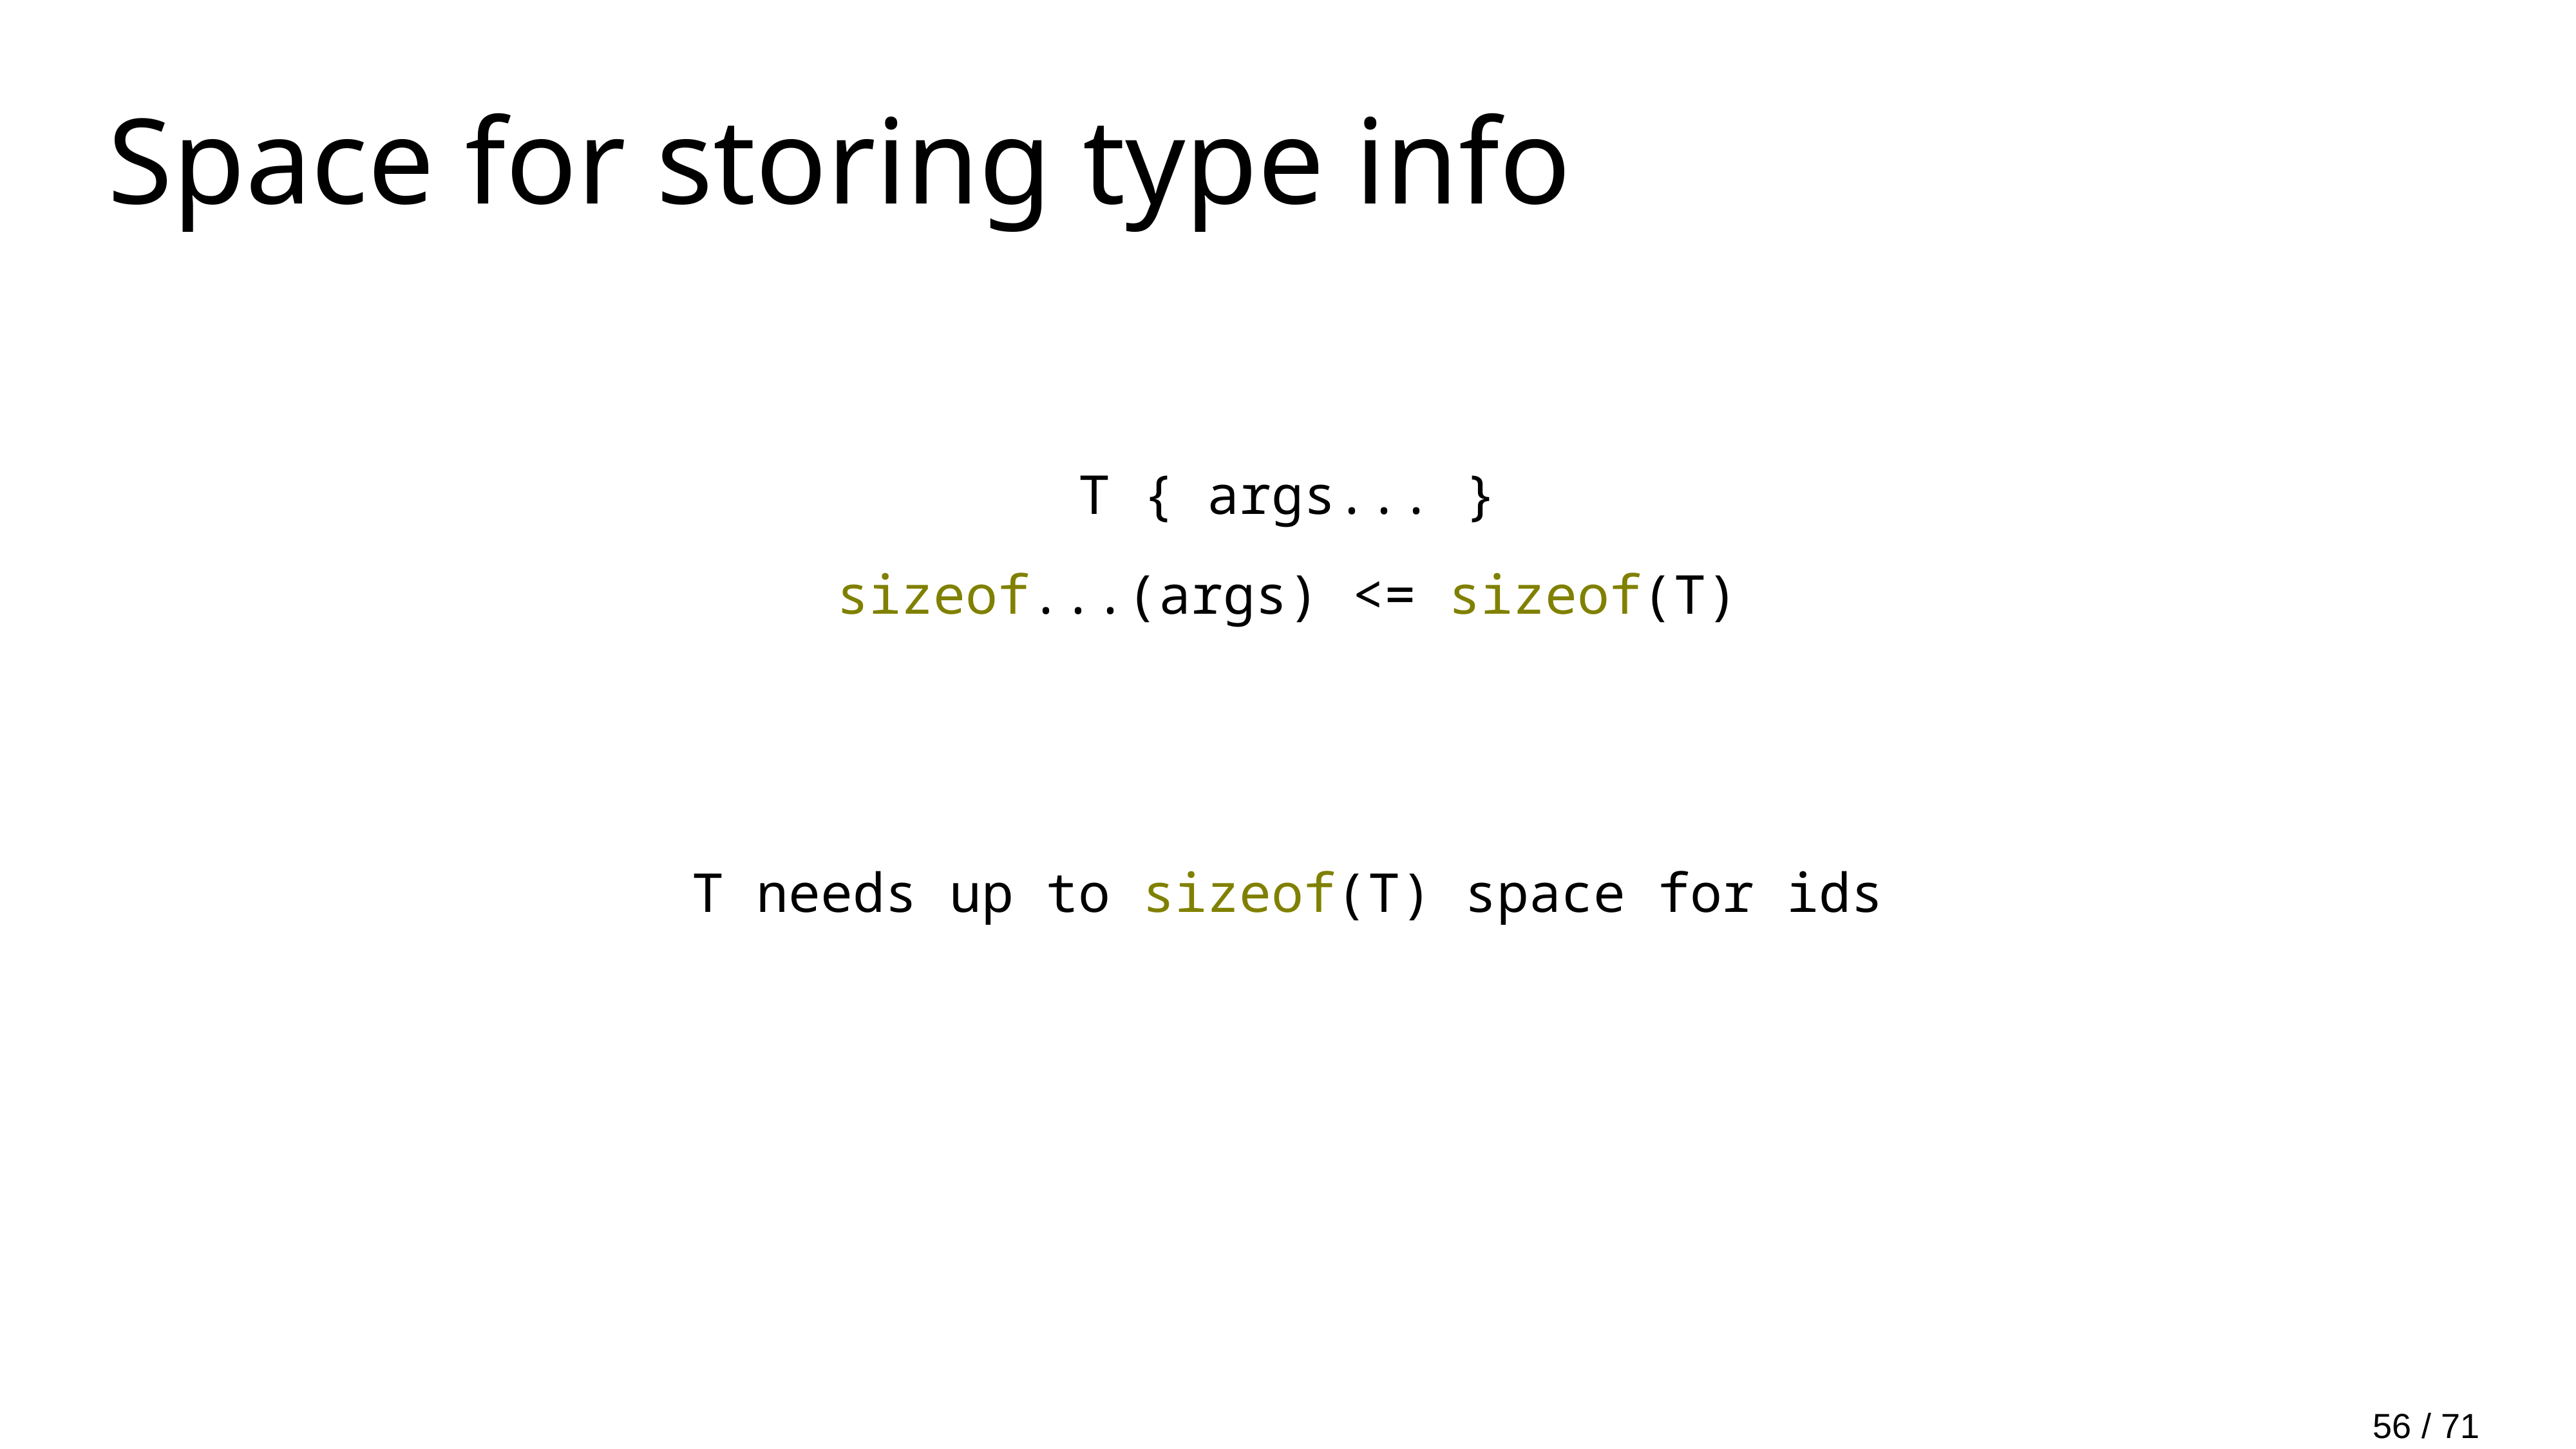

# Space for storing type info
T { args... }
sizeof...(args) <= sizeof(T)
T needs up to sizeof(T) space for ids